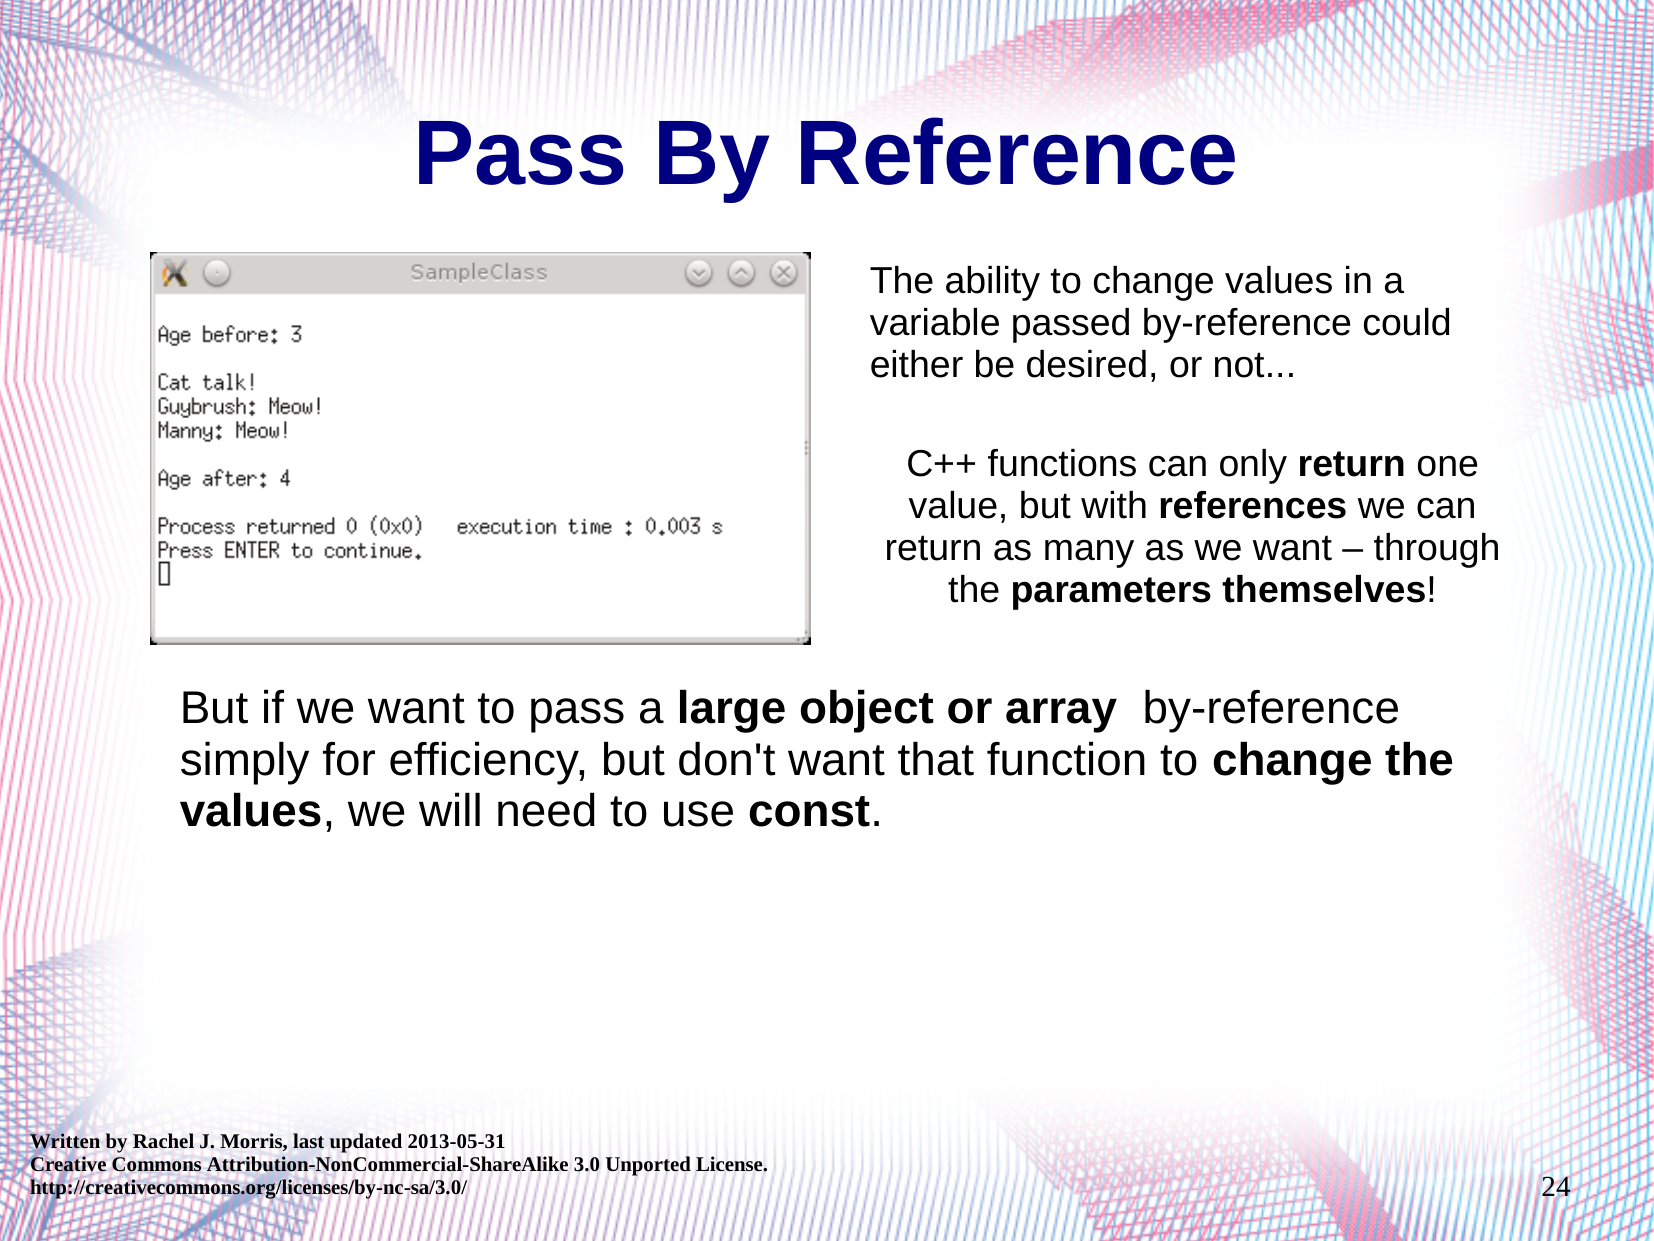

# Pass By Reference
The ability to change values in a variable passed by-reference could either be desired, or not...
C++ functions can only return one value, but with references we can return as many as we want – through the parameters themselves!
But if we want to pass a large object or array by-reference simply for efficiency, but don't want that function to change the values, we will need to use const.
24